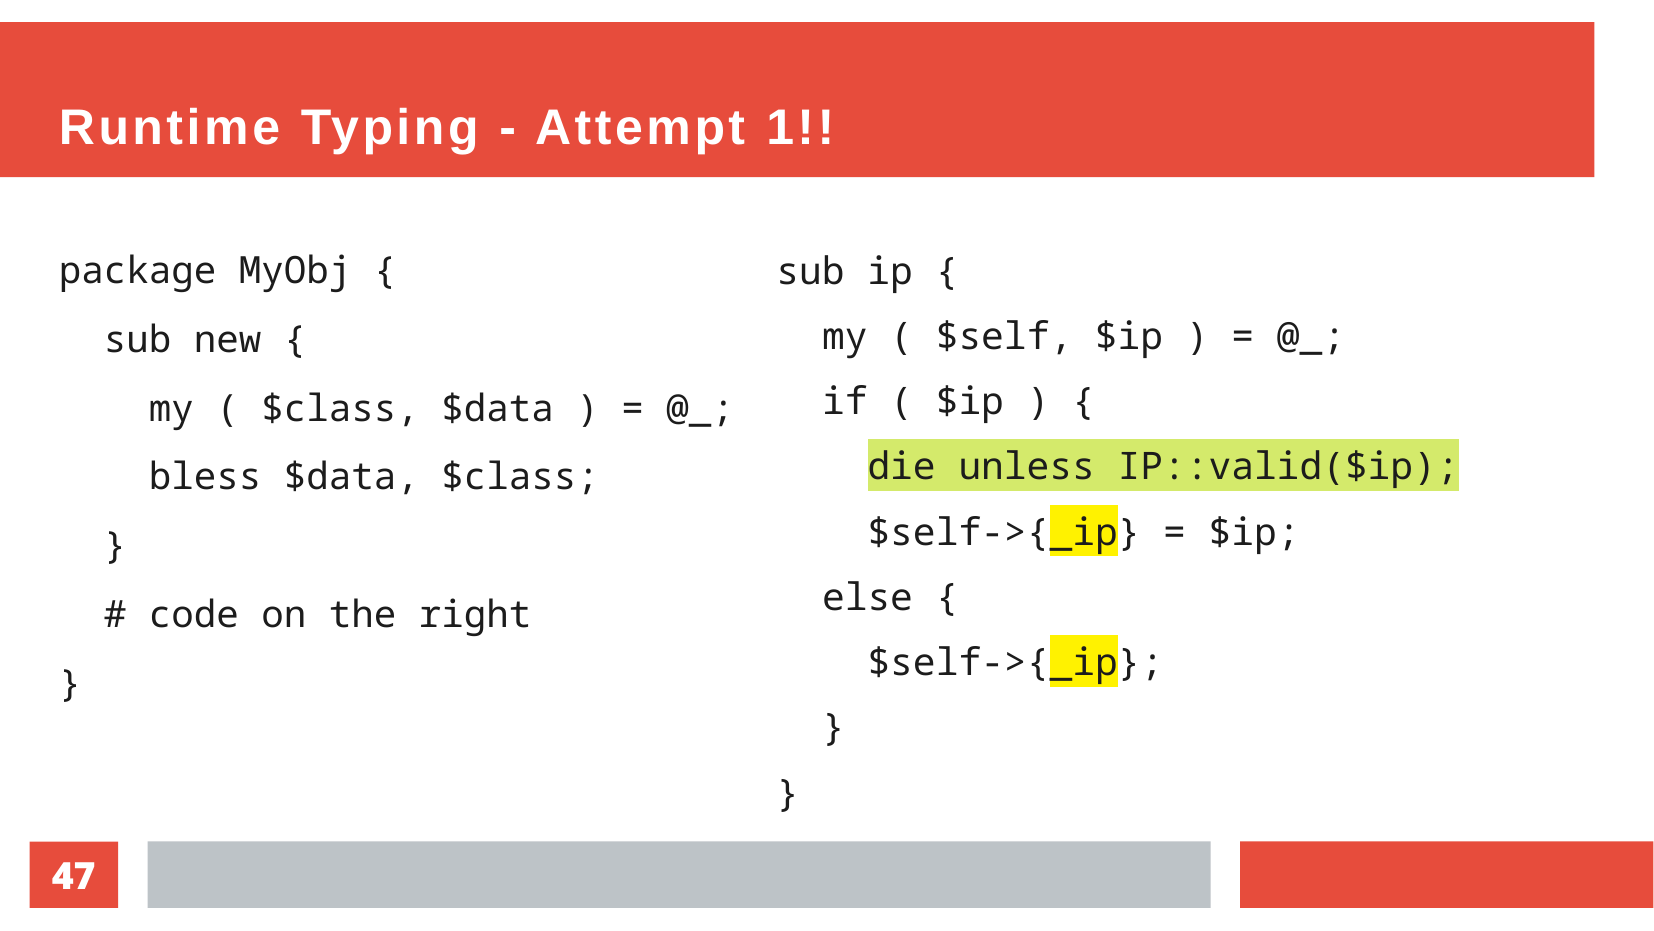

# Runtime Typing - Attempt 1!!
package MyObj {
 sub new {
 my ( $class, $data ) = @_;
 bless $data, $class;
 }
 # code on the right
}
sub ip {
 my ( $self, $ip ) = @_;
 if ( $ip ) {
 die unless IP::valid($ip);
 $self->{_ip} = $ip;
 else {
 $self->{_ip};
 }
}
47